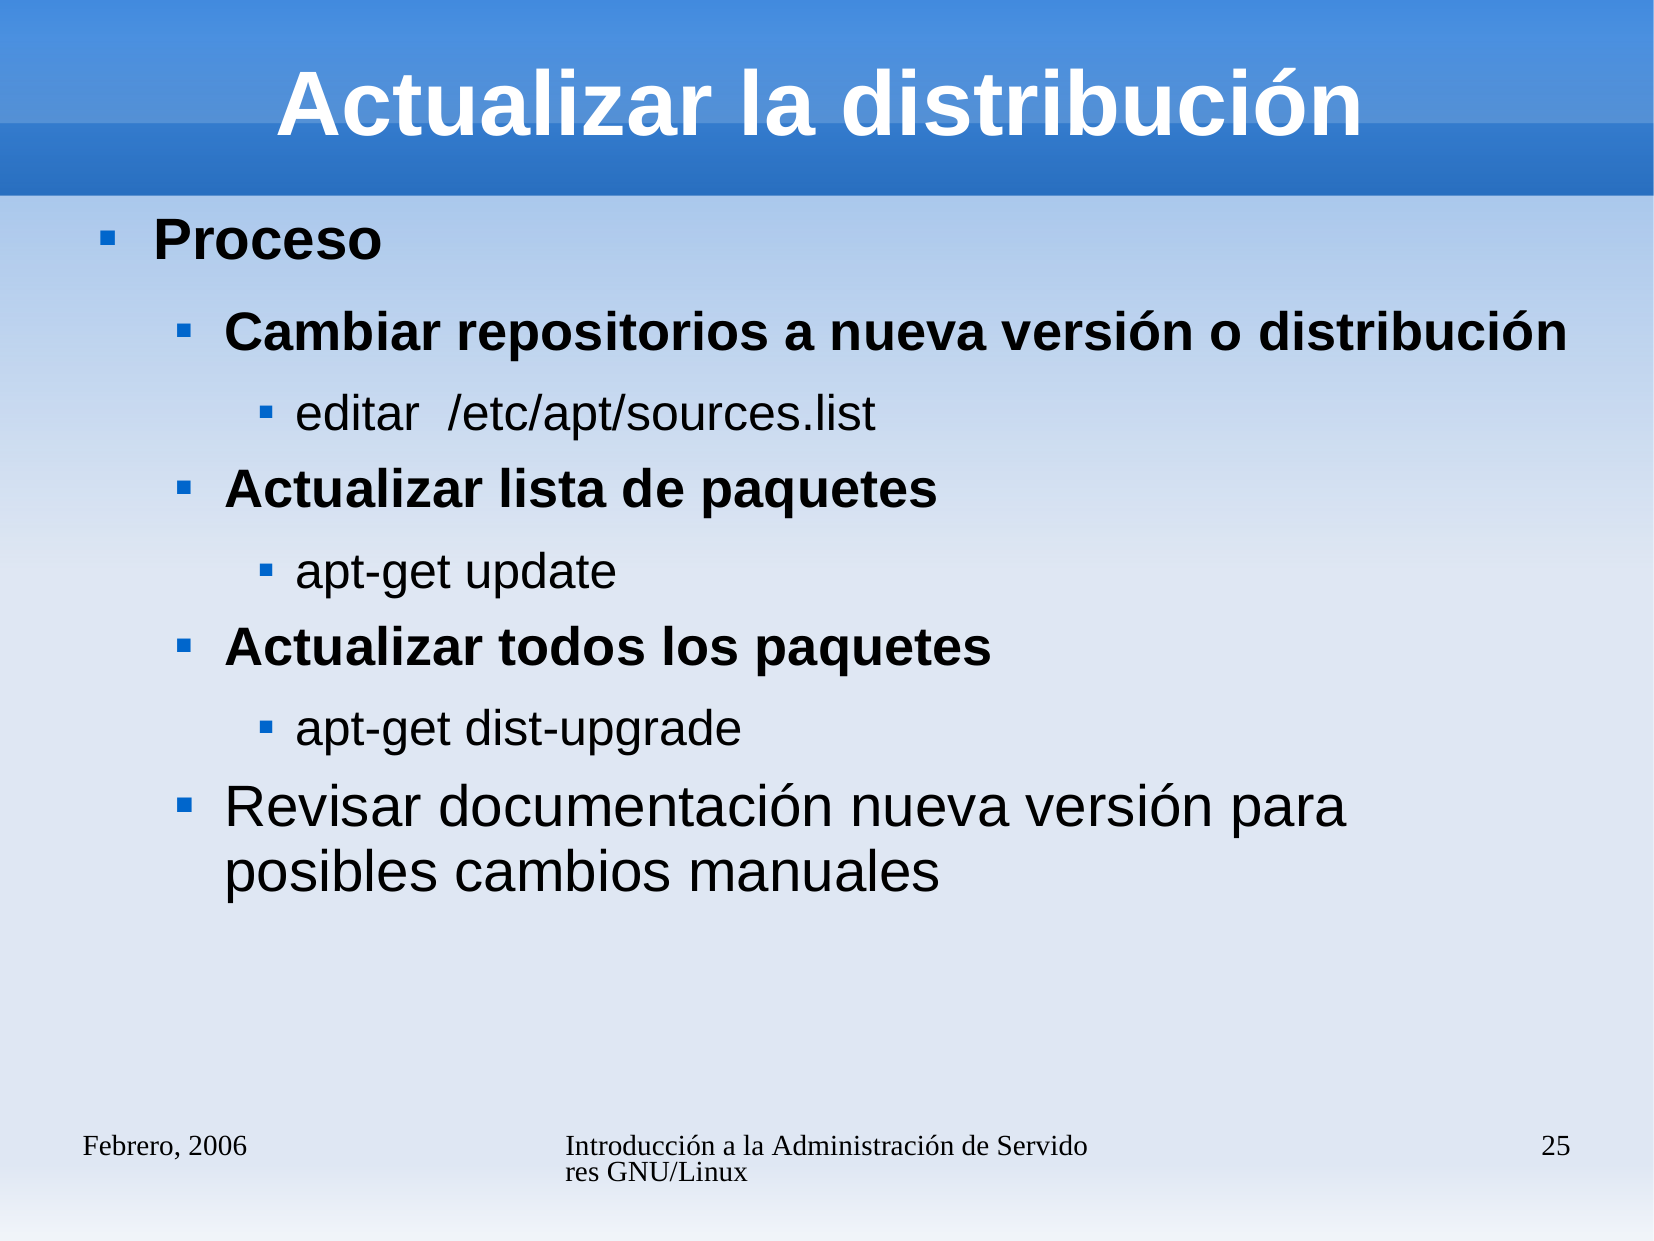

# Actualizar la distribución
Proceso
Cambiar repositorios a nueva versión o distribución
editar /etc/apt/sources.list
Actualizar lista de paquetes
apt-get update
Actualizar todos los paquetes
apt-get dist-upgrade
Revisar documentación nueva versión para posibles cambios manuales
Febrero, 2006
Introducción a la Administración de Servidores GNU/Linux
25